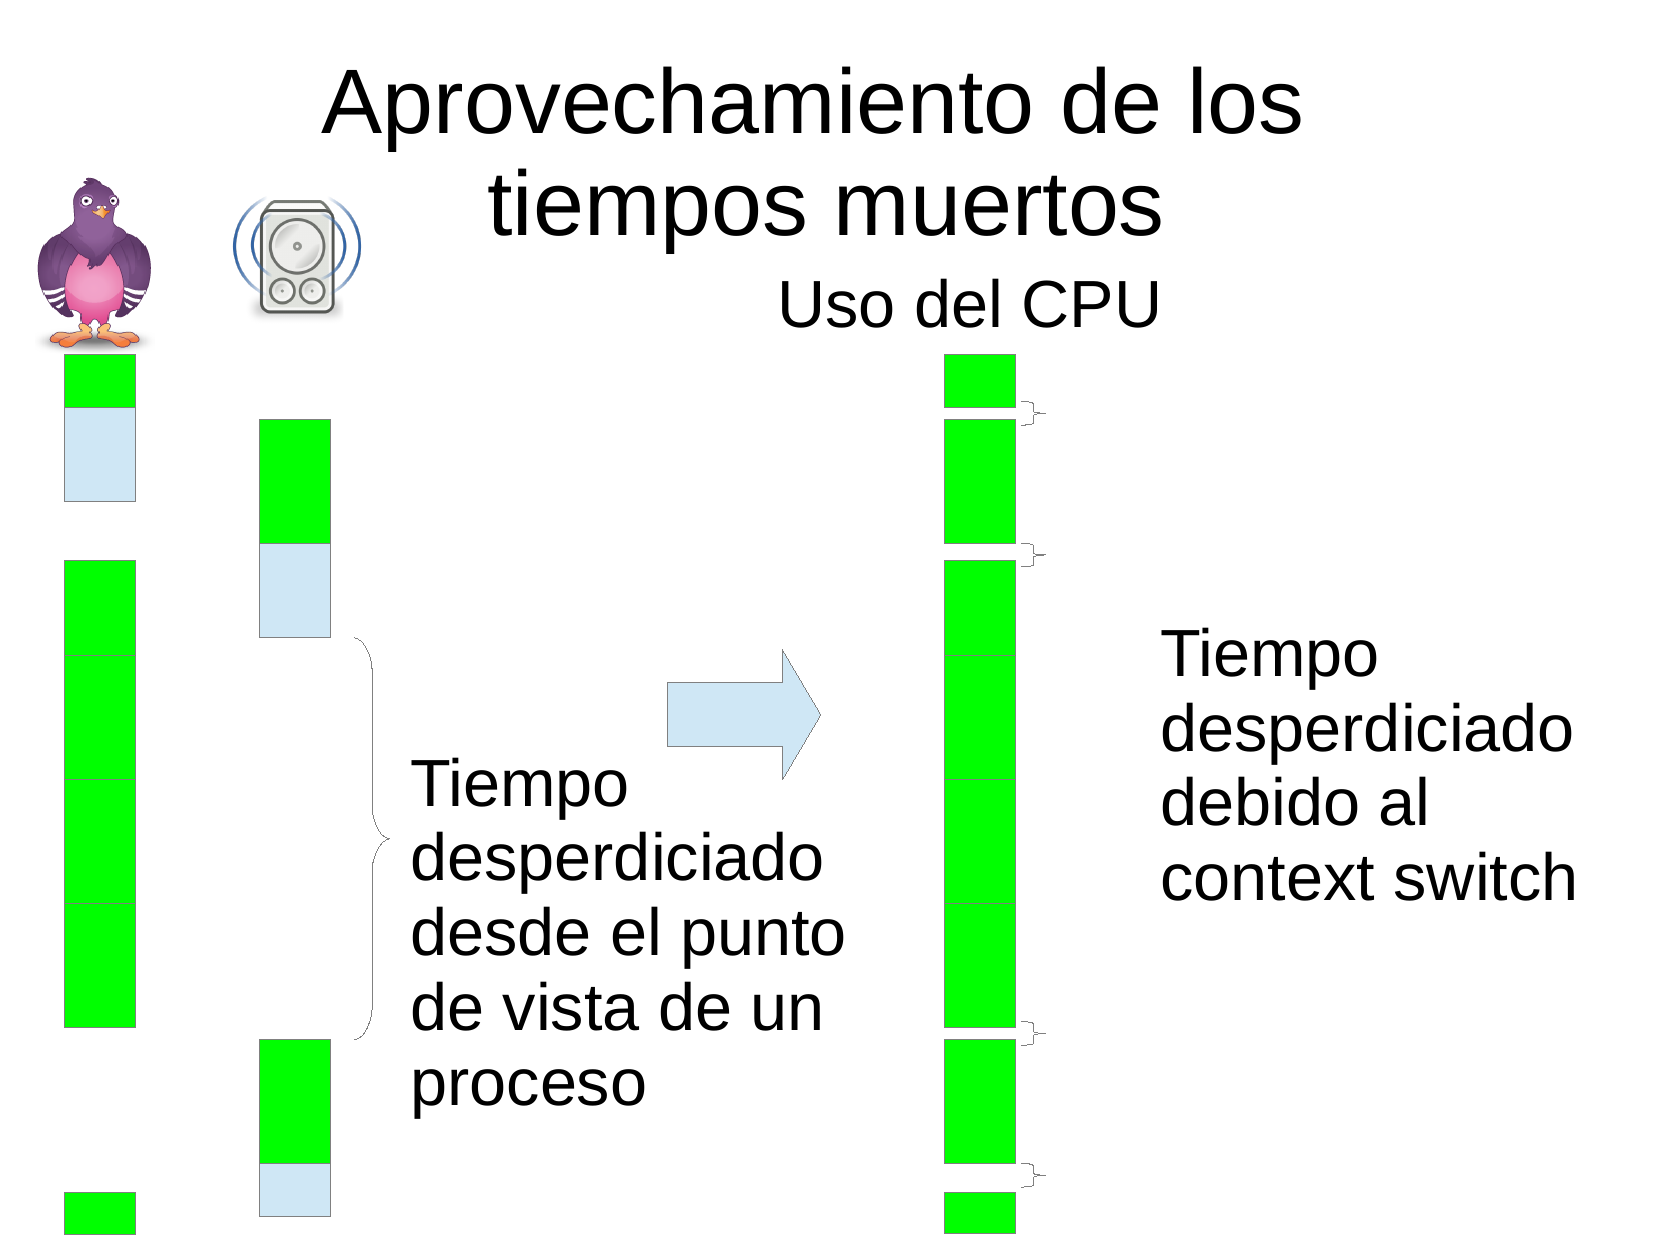

# Aprovechamiento de los tiempos muertos
Uso del CPU
Tiempo desperdiciado debido al context switch
Tiempo desperdiciado
desde el punto de vista de un proceso